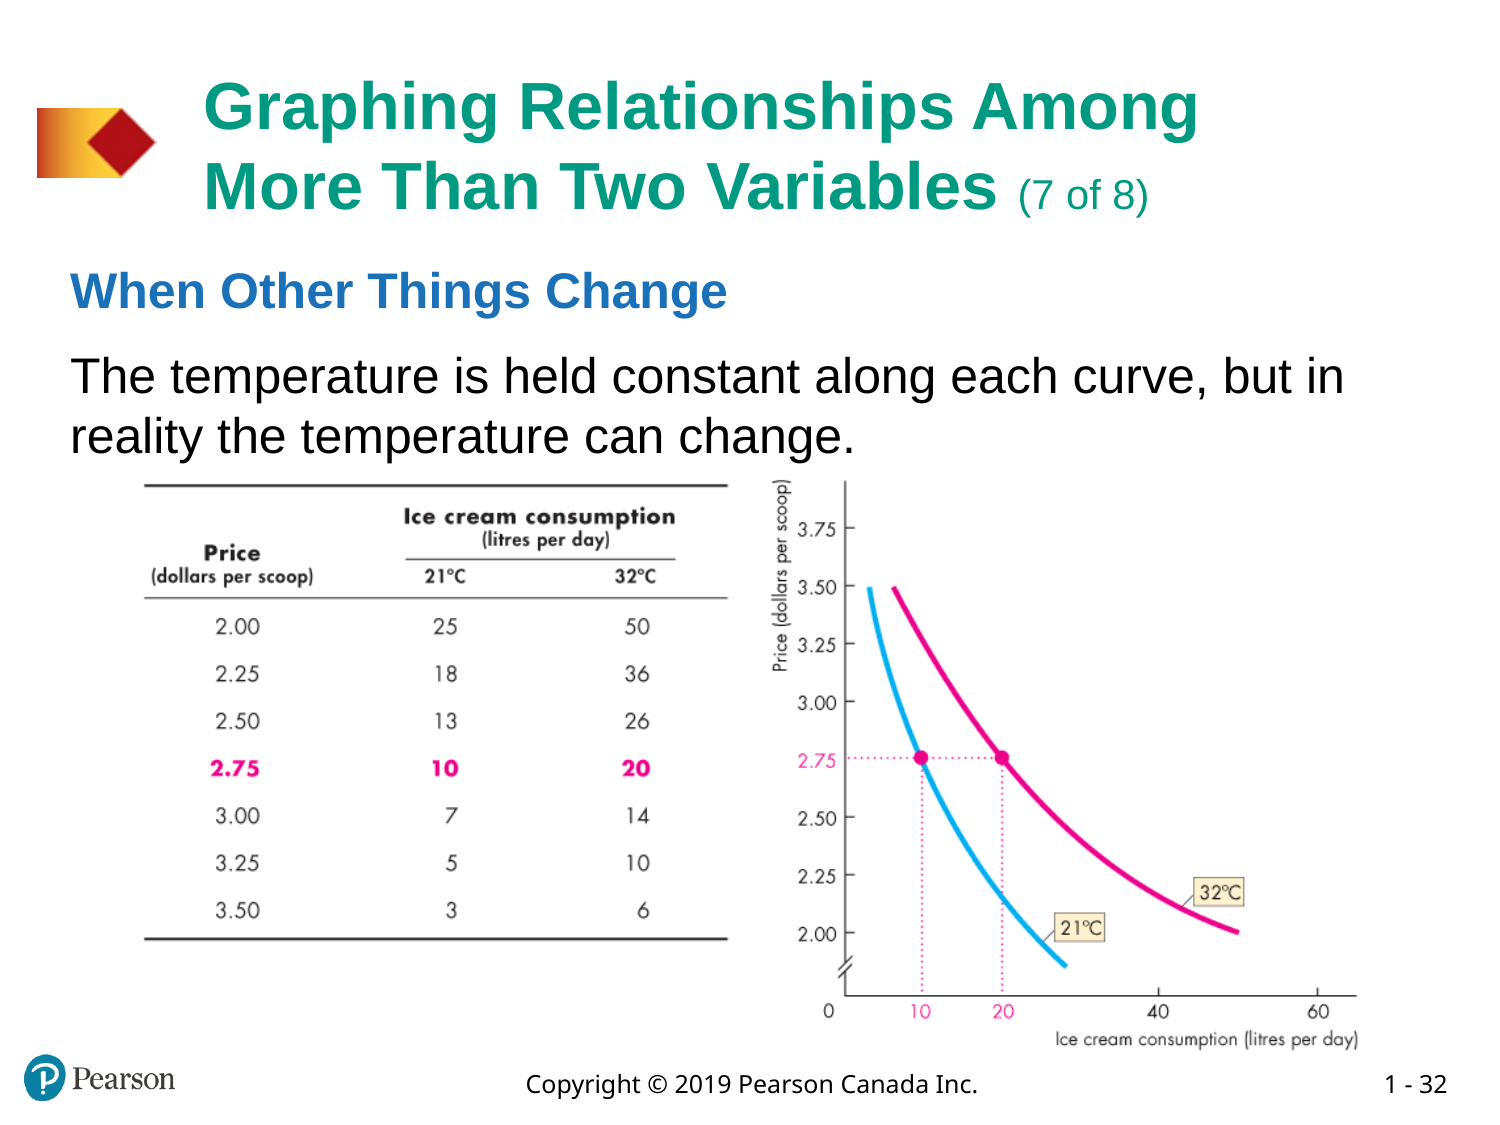

# Graphing Relationships Among More Than Two Variables (7 of 8)
When Other Things Change
The temperature is held constant along each curve, but in reality the temperature can change.